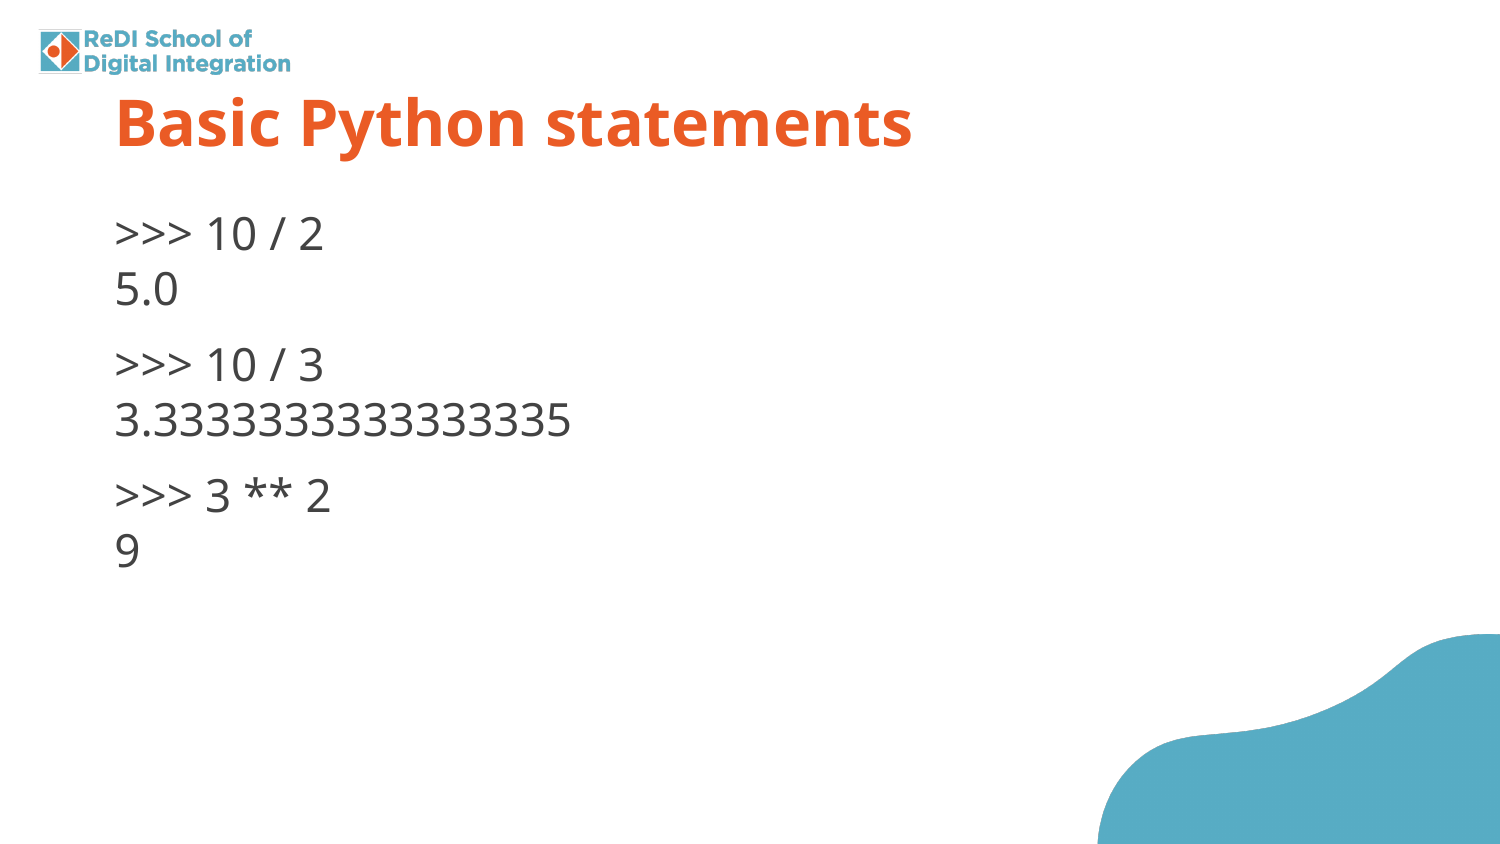

Basic Python statements
>>> 10 / 2
5.0
>>> 10 / 3
3.3333333333333335
>>> 3 ** 2
9